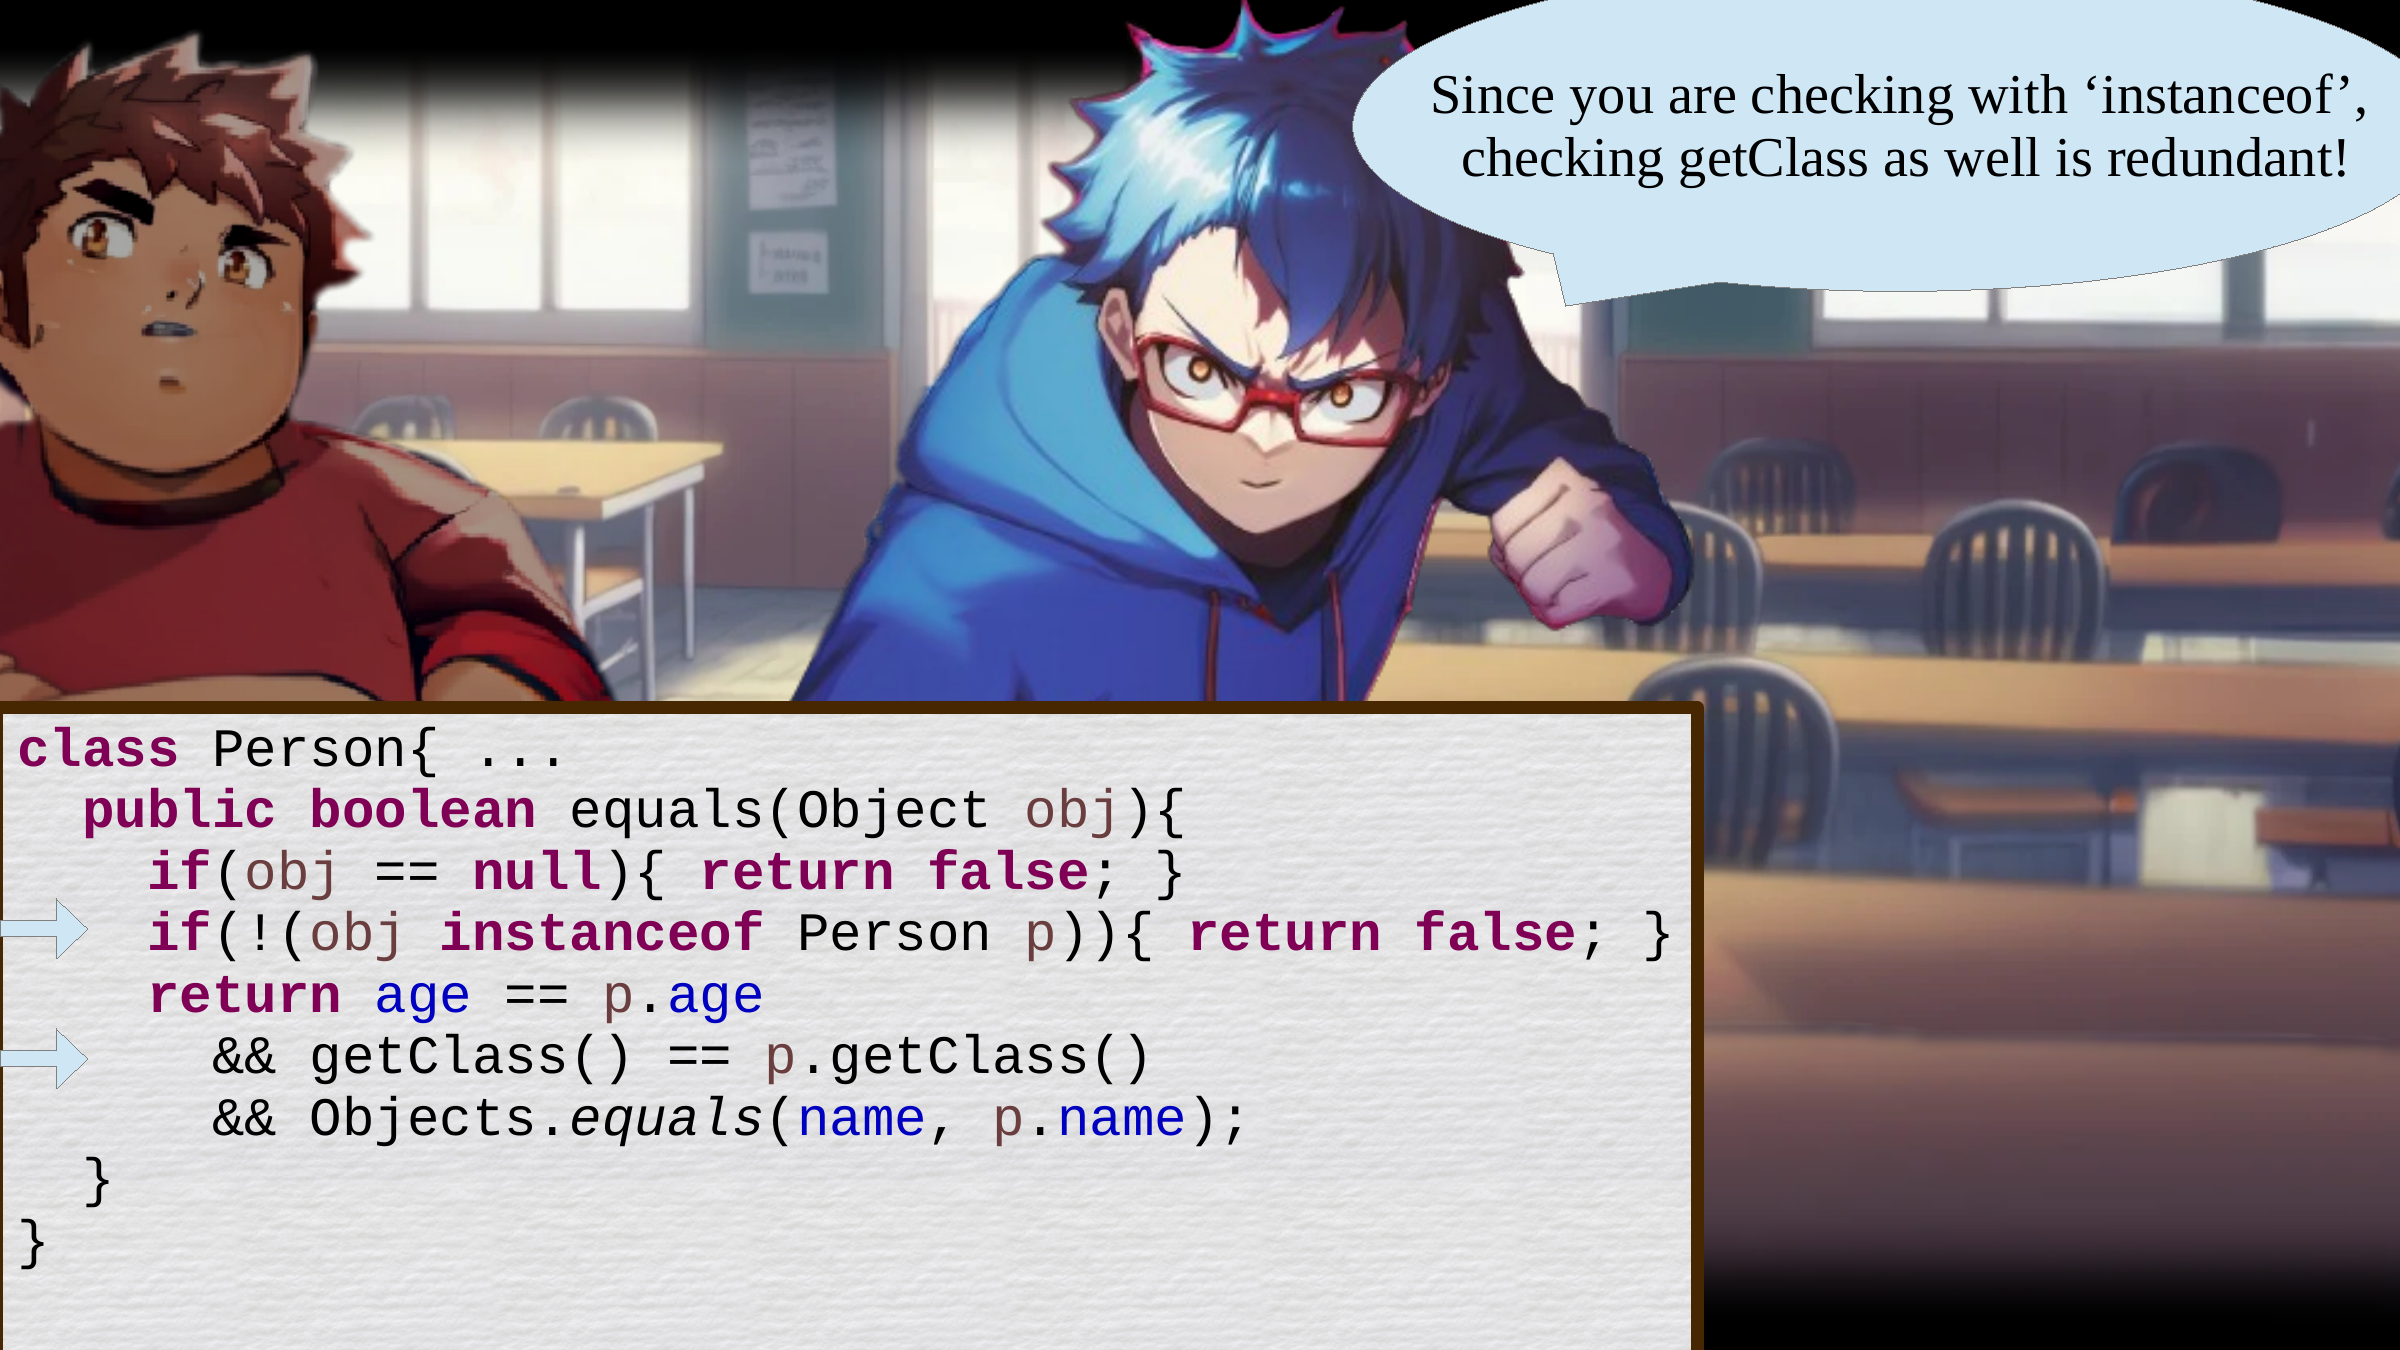

Since you are checking with ‘instanceof’,
 checking getClass as well is redundant!
class Person{ ...
 public boolean equals(Object obj){
 if(obj == null){ return false; }
 if(!(obj instanceof Person p)){ return false; }
 return age == p.age
 && getClass() == p.getClass()
 && Objects.equals(name, p.name);
 }
}